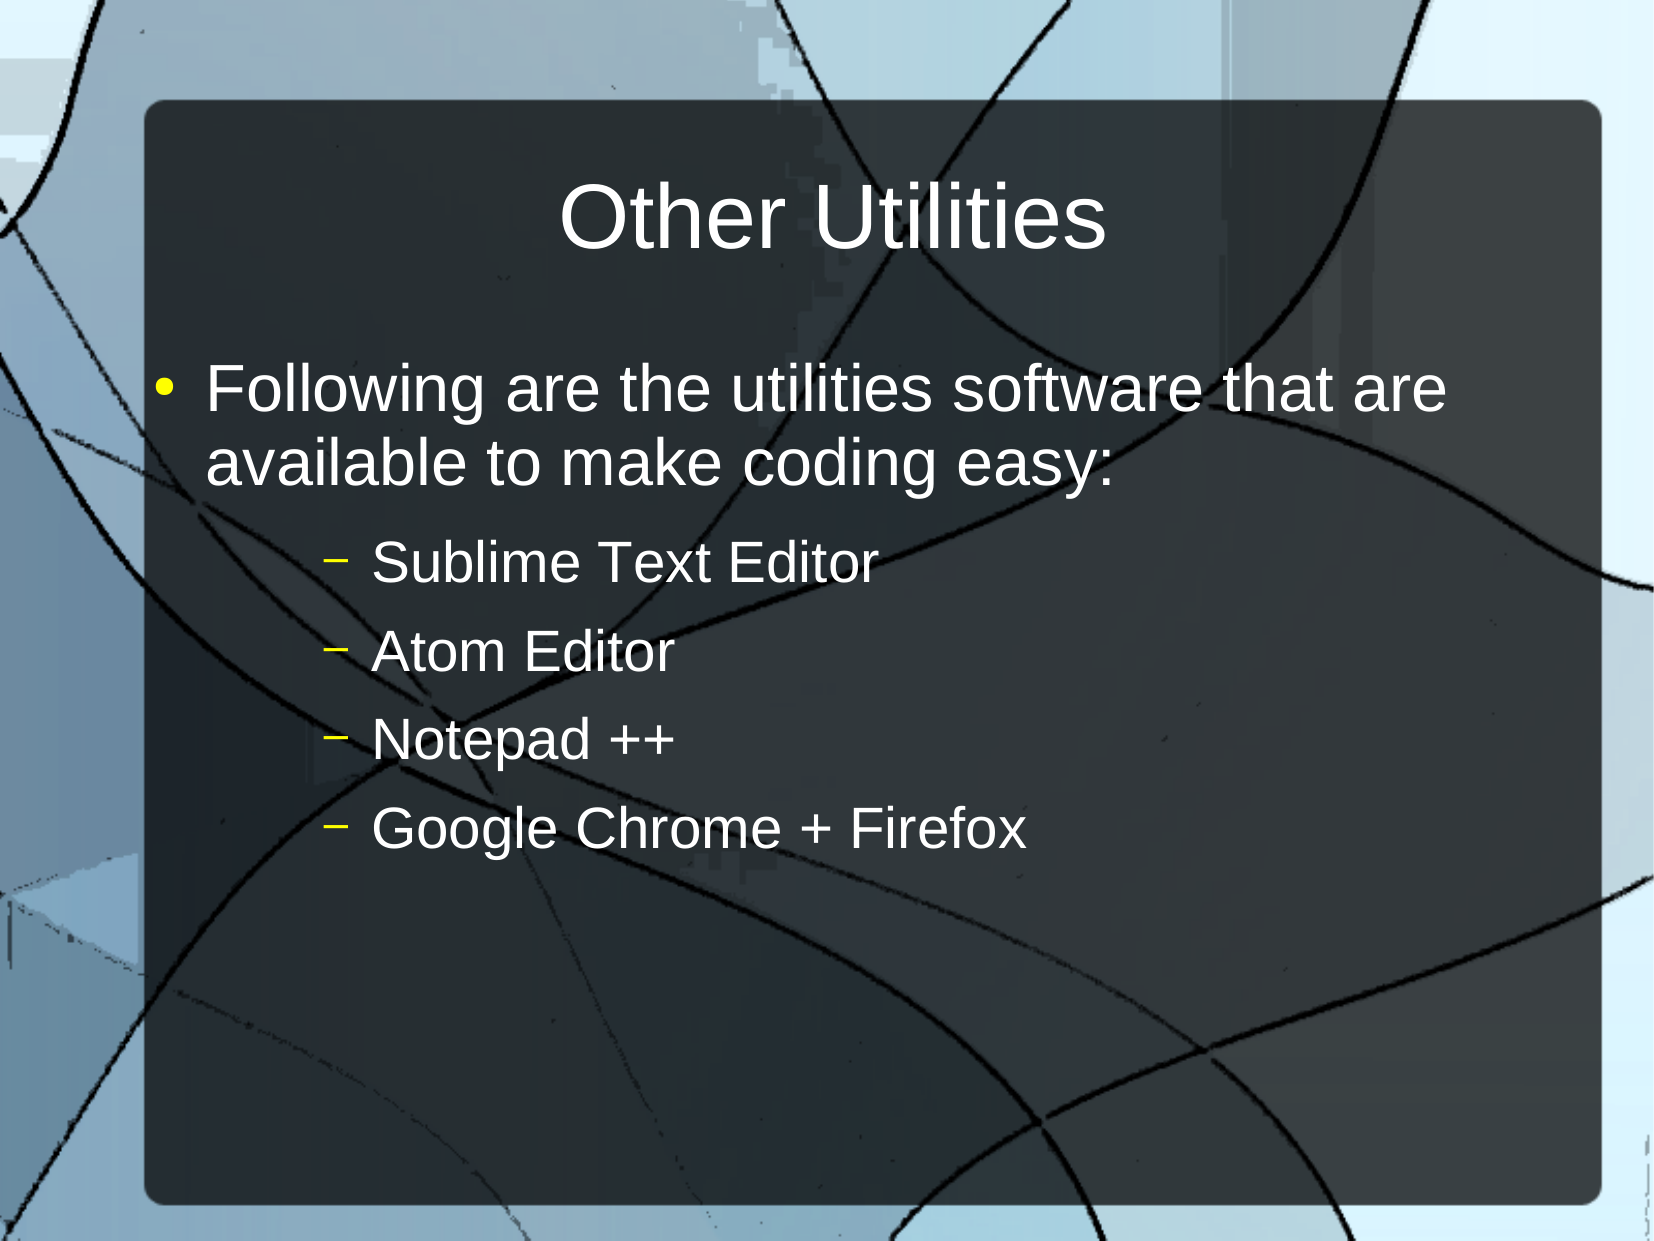

# Other Utilities
Following are the utilities software that are available to make coding easy:
Sublime Text Editor
Atom Editor
Notepad ++
Google Chrome + Firefox